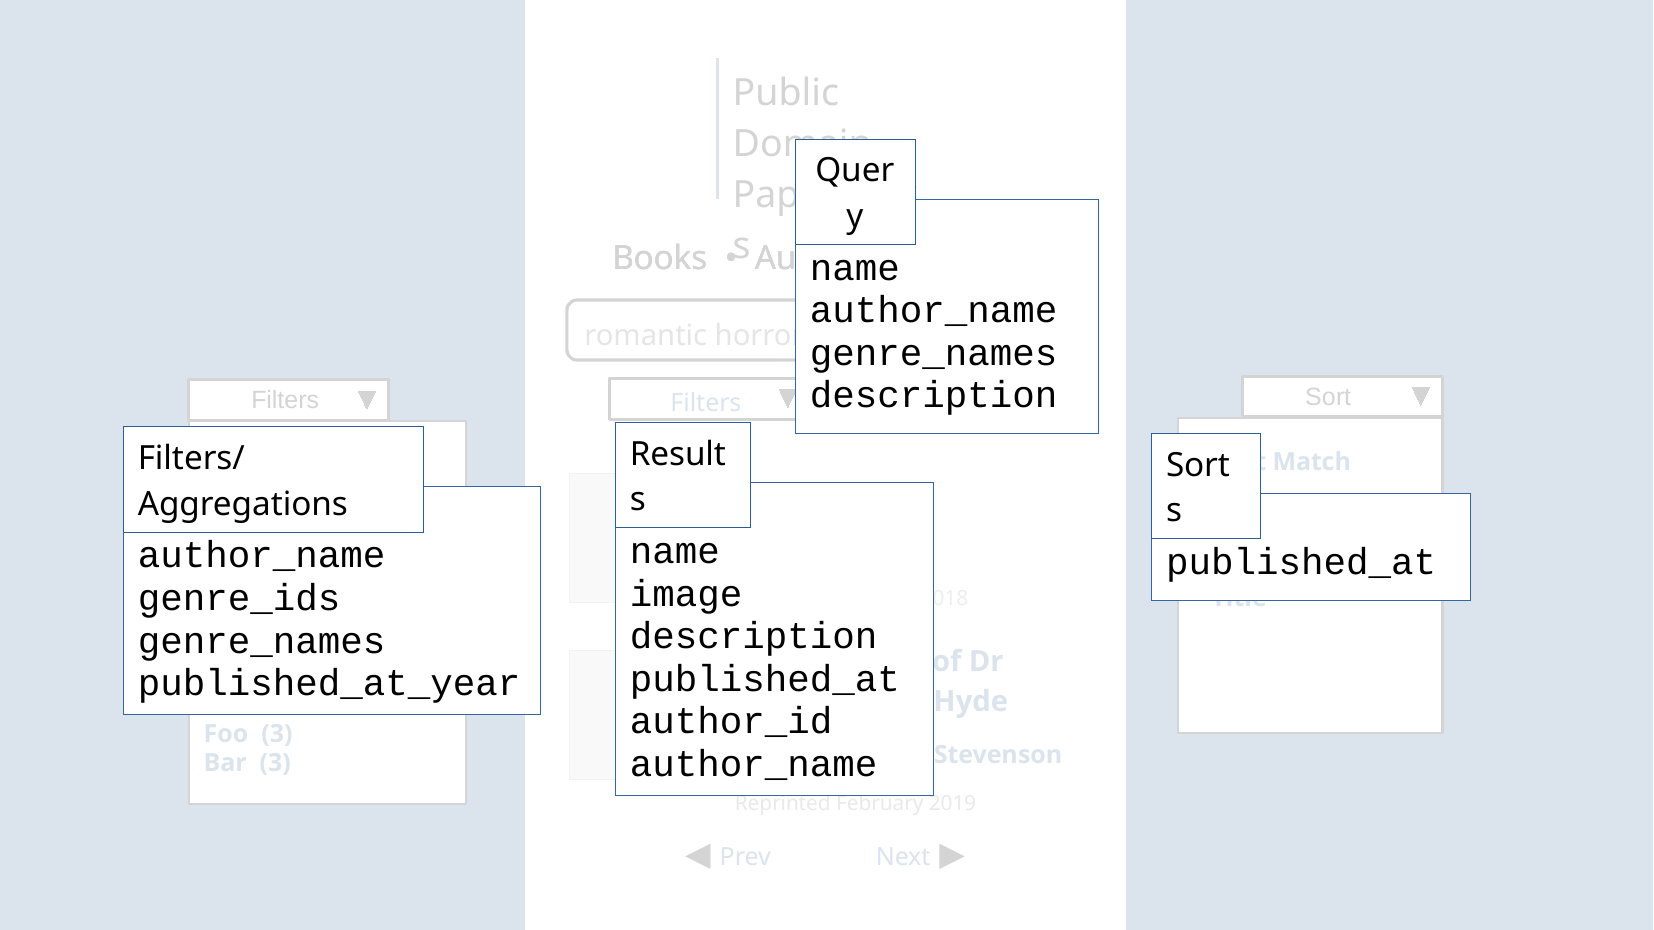

Public
Domain
Paperbacks
Query
isbn
name
author_name
genre_names
description
Books • Authors • Genres
Books • Authors • Genres
Books • Authors • Genres
romantic horror
Sort
Best Match
Date Published
Title
Sort
Filters
Filters
Author
Foo (3)
Bar (3)
Genre
Foo (3)
Bar (3)
Year Published
Foo (3)
Bar (3)
Results
Filters/Aggregations
Sorts
Frankenstein
By Mary Shelley
Reprinted October 2018
id
name
image
description
published_at
author_id
author_name
author_id
author_name
genre_ids
genre_names
published_at_year
name
published_at
Strange Case of Dr Jekyll and Mr Hyde
By Robert Louis Stevenson
Reprinted February 2019
◀ Prev Next ▶